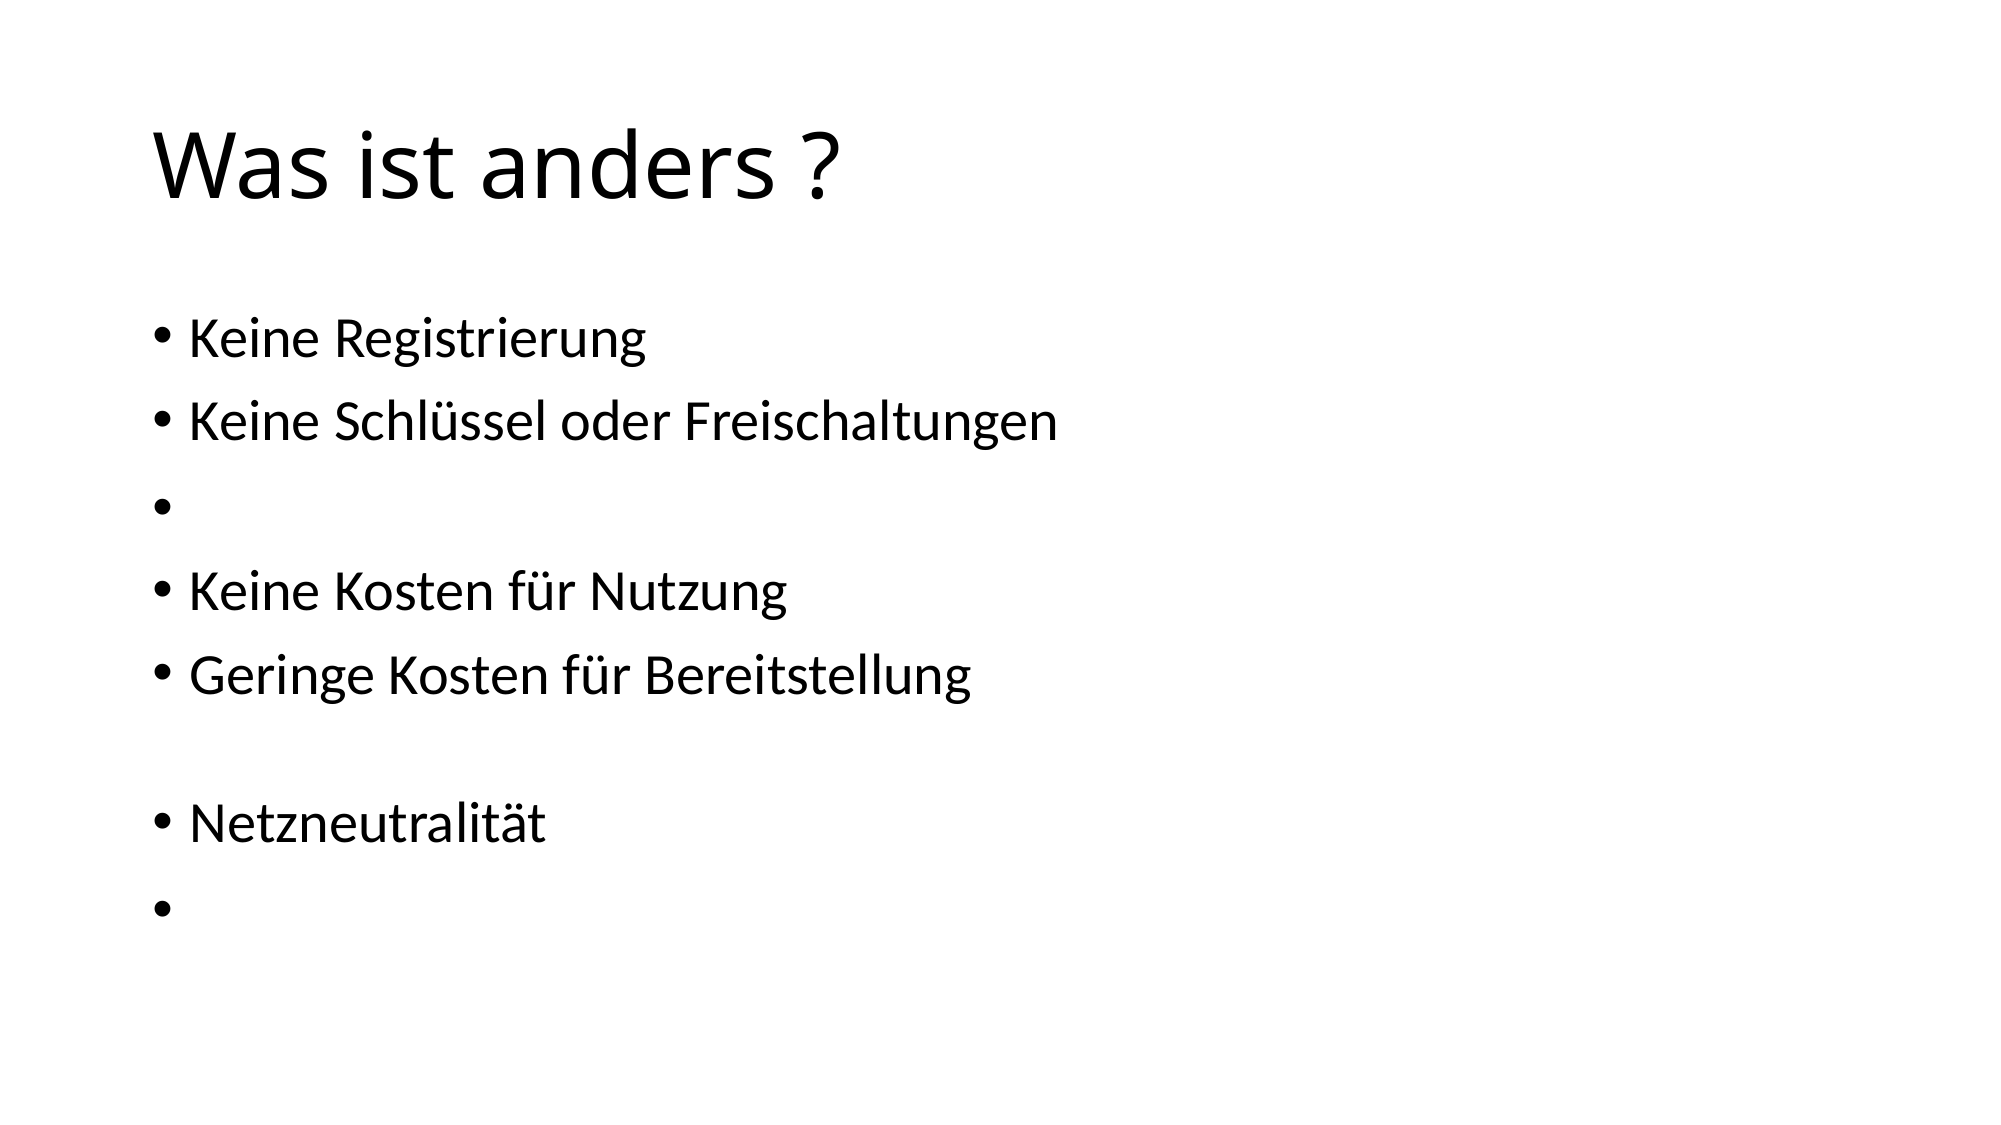

# Was ist anders ?
Keine Registrierung
Keine Schlüssel oder Freischaltungen
Keine Kosten für Nutzung
Geringe Kosten für Bereitstellung
Netzneutralität